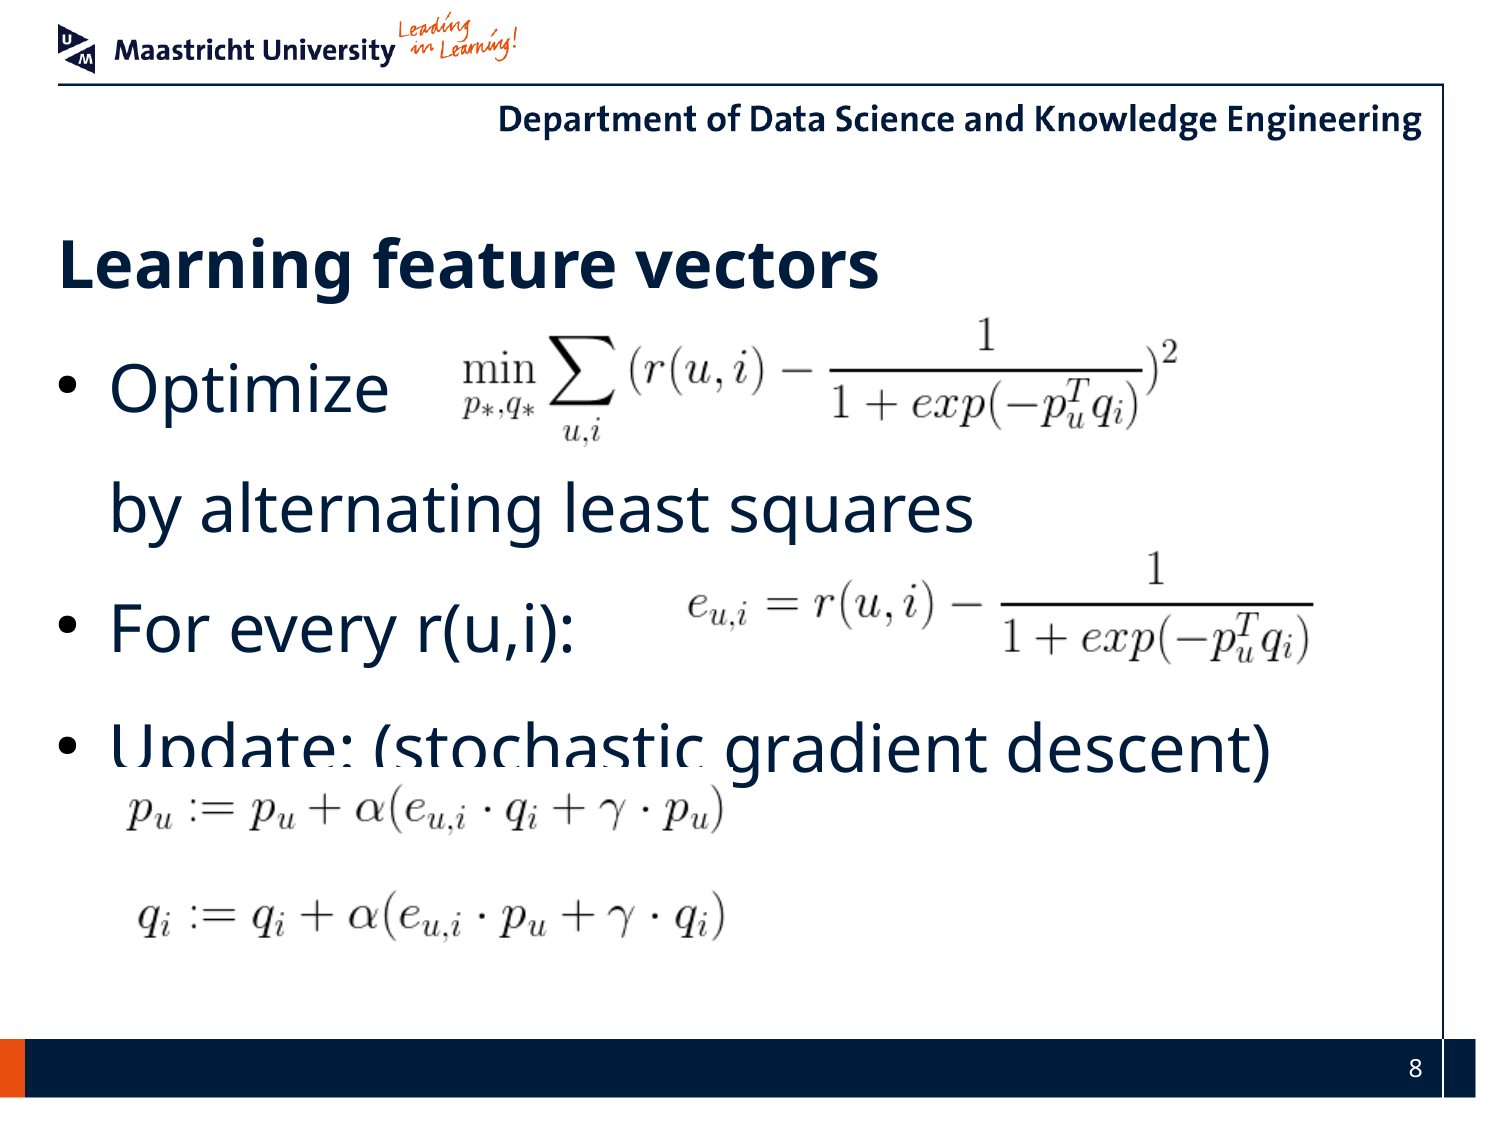

# Learning feature vectors
Optimize
by alternating least squares
For every r(u,i):
Update: (stochastic gradient descent)